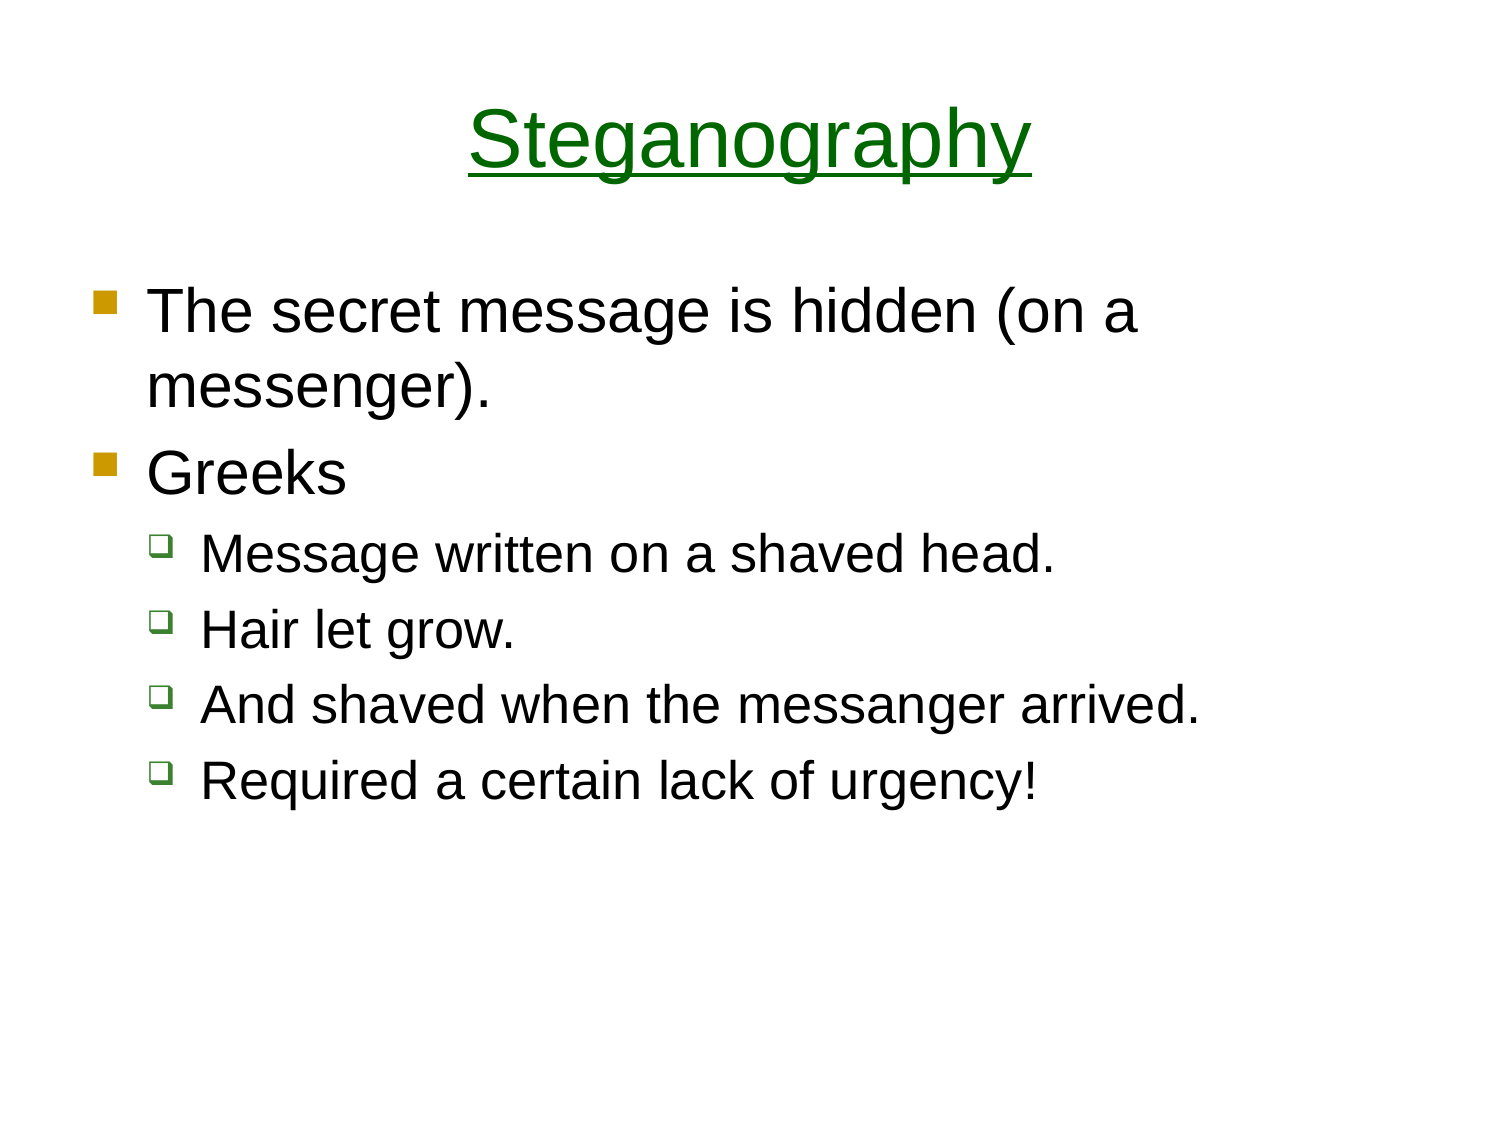

# Steganography
The secret message is hidden (on a messenger).
Greeks
Message written on a shaved head.
Hair let grow.
And shaved when the messanger arrived.
Required a certain lack of urgency!